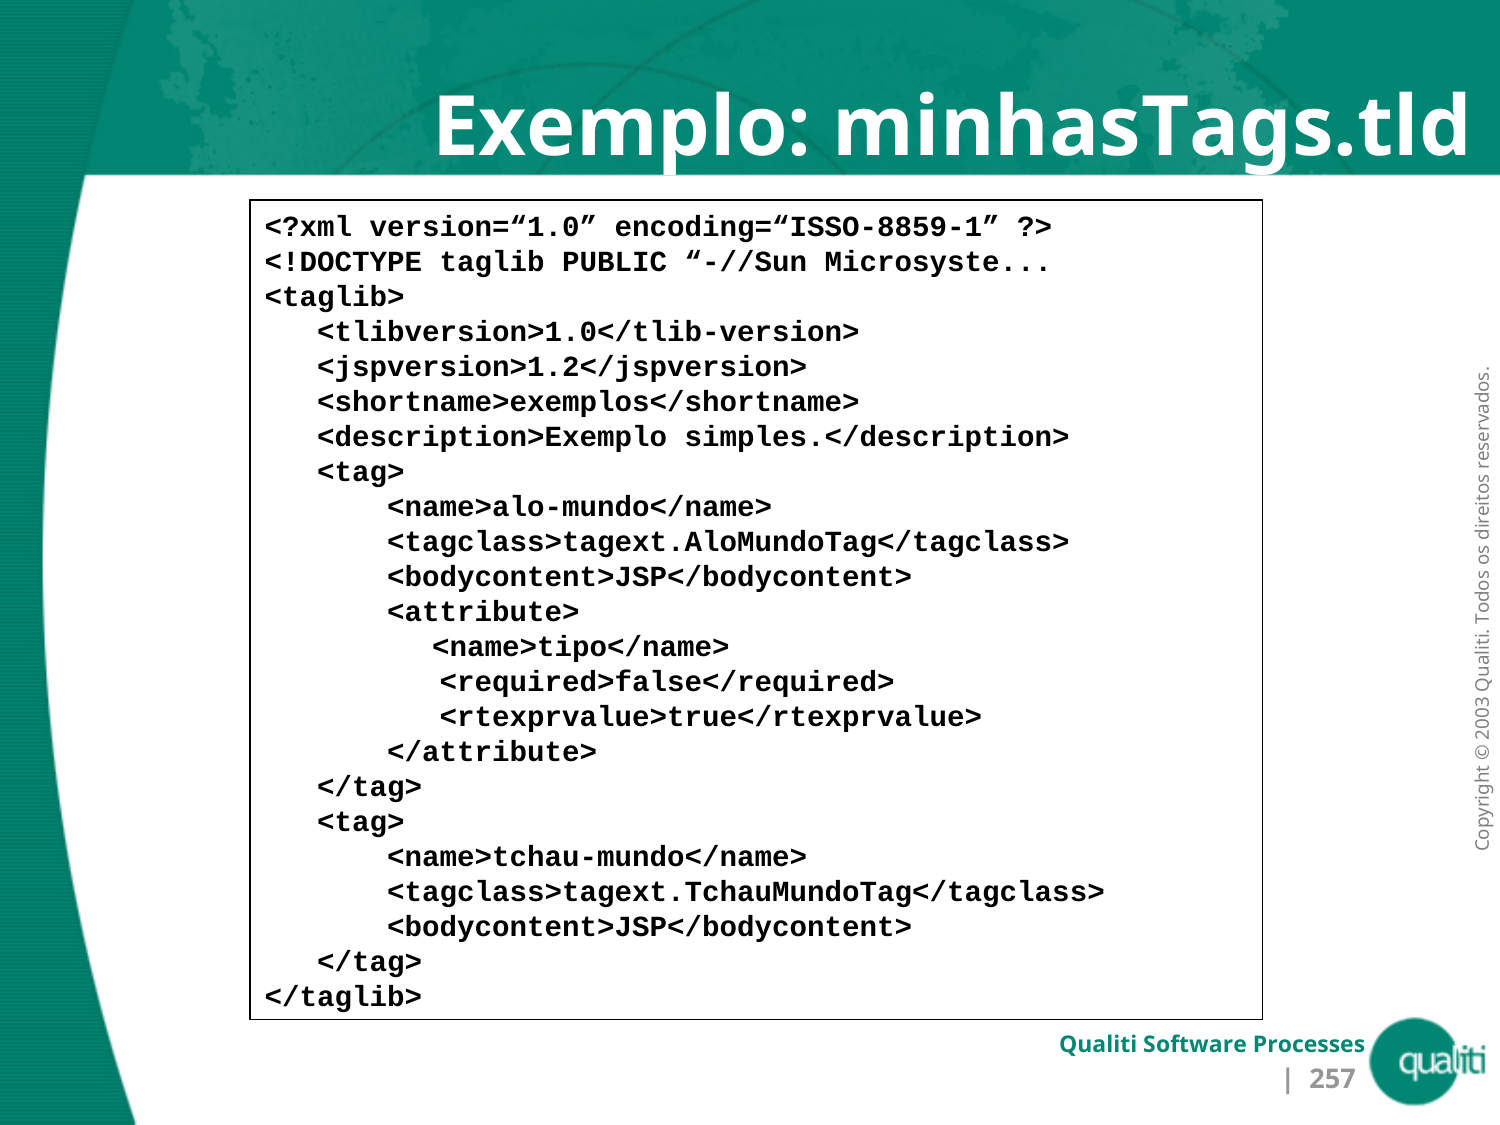

# Exemplo: minhasTags.tld
<?xml version=“1.0” encoding=“ISSO-8859-1” ?>
<!DOCTYPE taglib PUBLIC “-//Sun Microsyste...
<taglib>
 <tlibversion>1.0</tlib-version>
 <jspversion>1.2</jspversion>
 <shortname>exemplos</shortname>
 <description>Exemplo simples.</description>
 <tag>
 <name>alo-mundo</name>
 <tagclass>tagext.AloMundoTag</tagclass>
 <bodycontent>JSP</bodycontent>
 <attribute>
	 <name>tipo</name>
 <required>false</required>
 <rtexprvalue>true</rtexprvalue>
 </attribute>
 </tag>
 <tag>
 <name>tchau-mundo</name>
 <tagclass>tagext.TchauMundoTag</tagclass>
 <bodycontent>JSP</bodycontent>
 </tag>
</taglib>